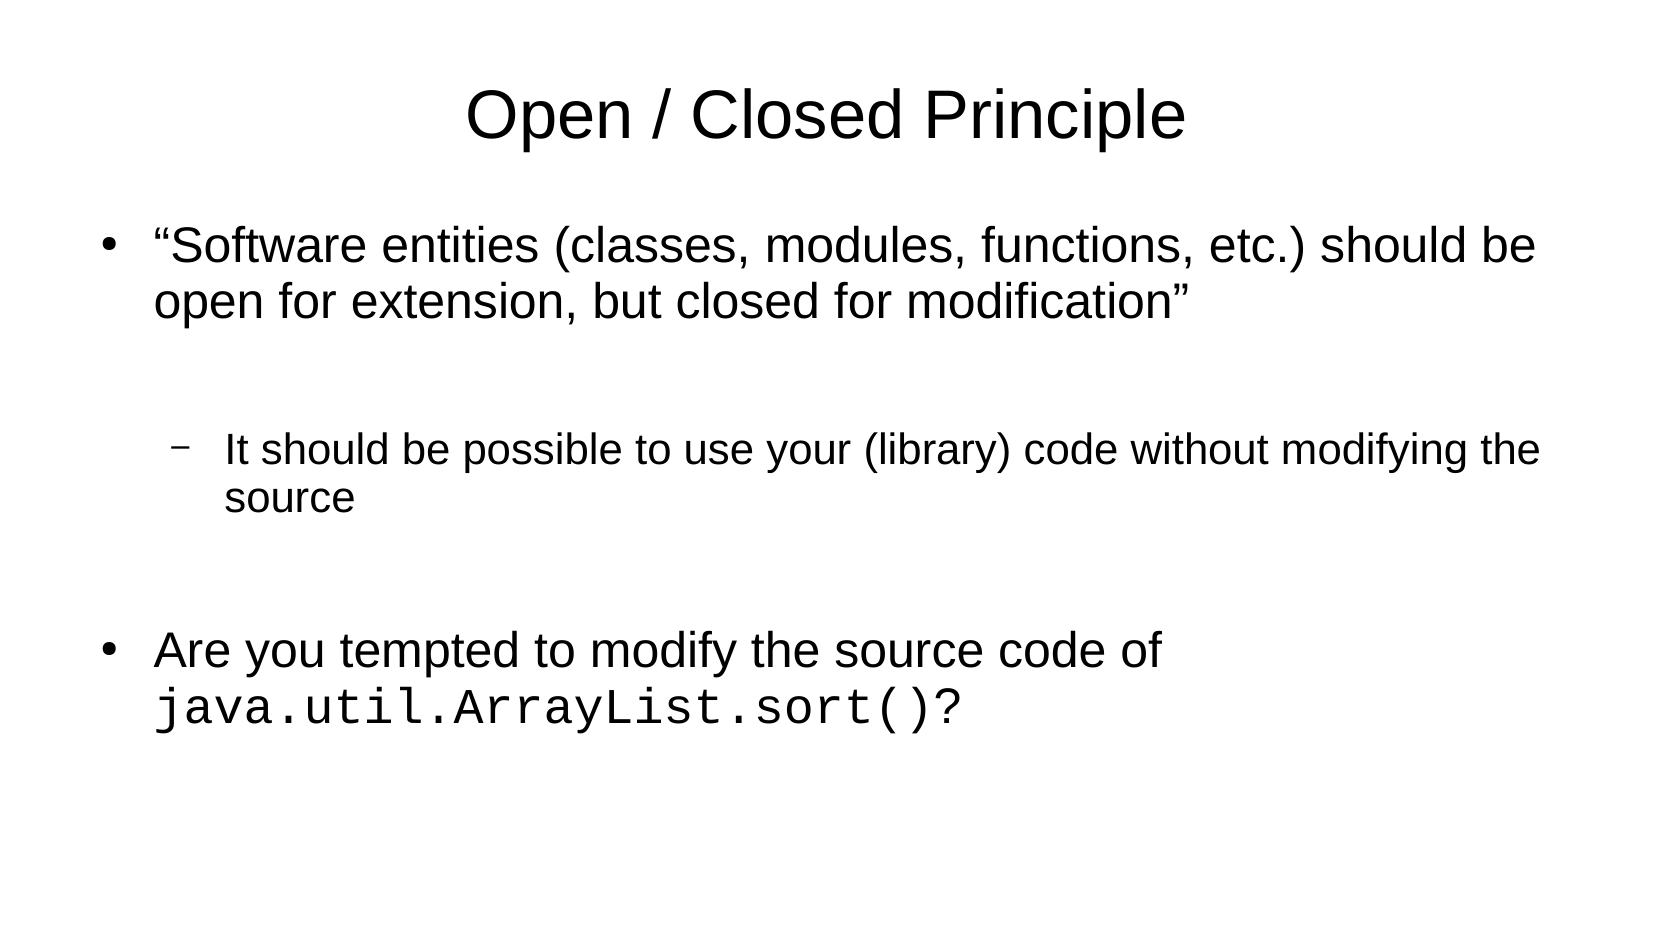

# Open / Closed Principle
“Software entities (classes, modules, functions, etc.) should be open for extension, but closed for modification”
It should be possible to use your (library) code without modifying the source
Are you tempted to modify the source code of java.util.ArrayList.sort()?